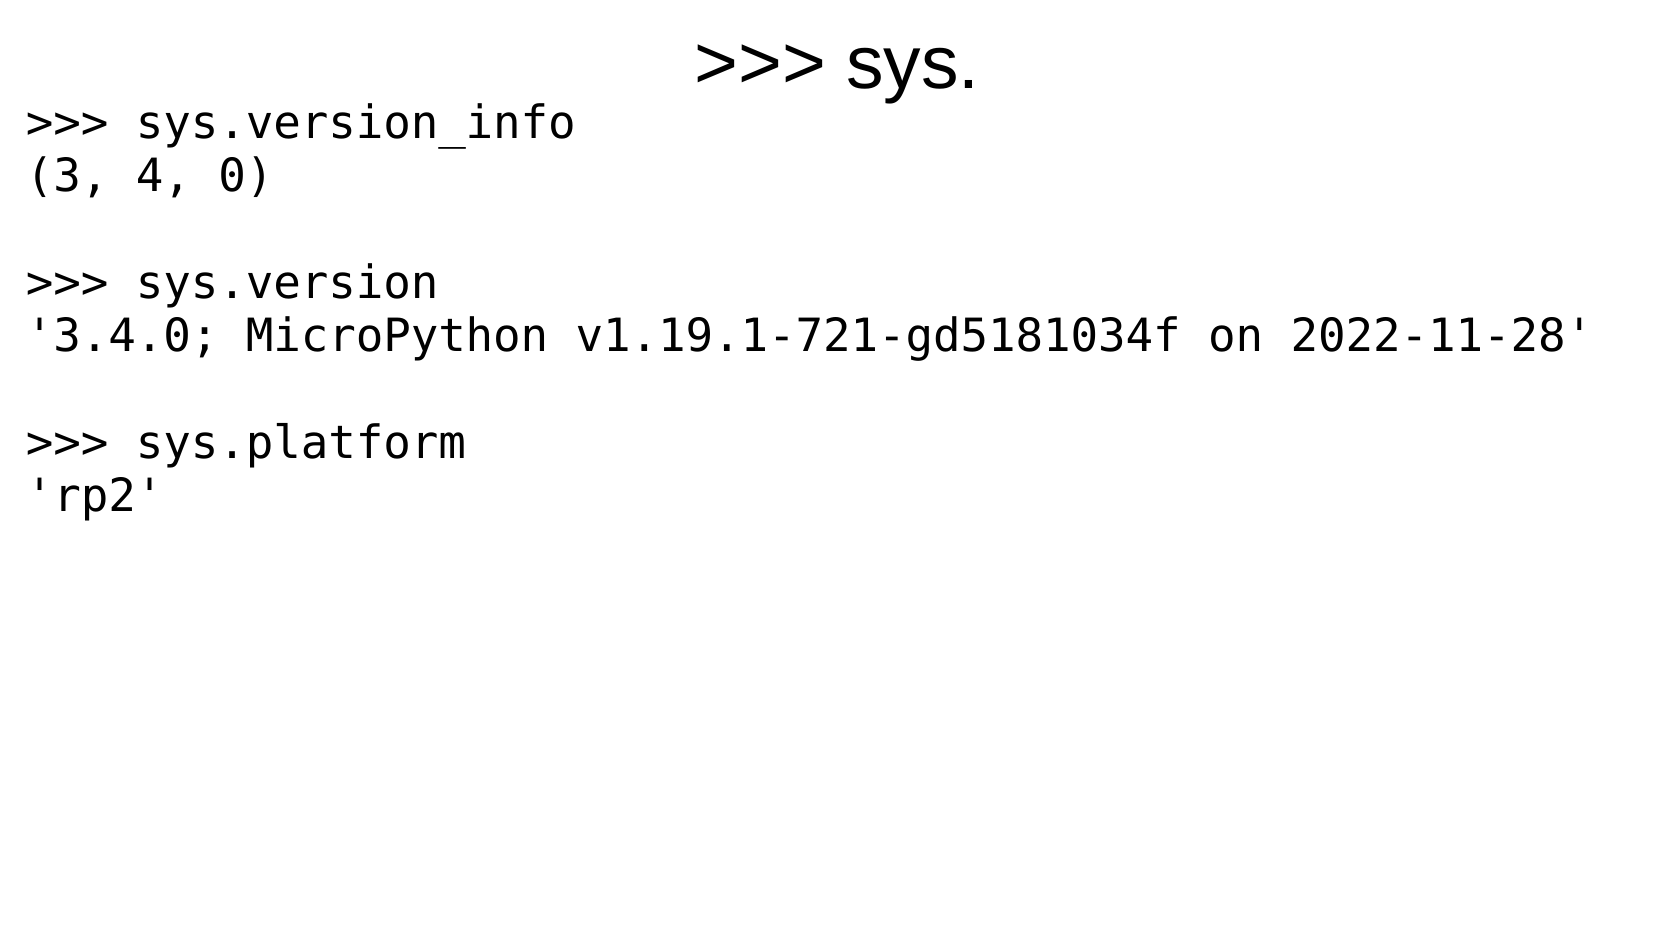

# >>> sys.
>>> sys.version_info
(3, 4, 0)
>>> sys.version
'3.4.0; MicroPython v1.19.1-721-gd5181034f on 2022-11-28'
>>> sys.platform
'rp2'